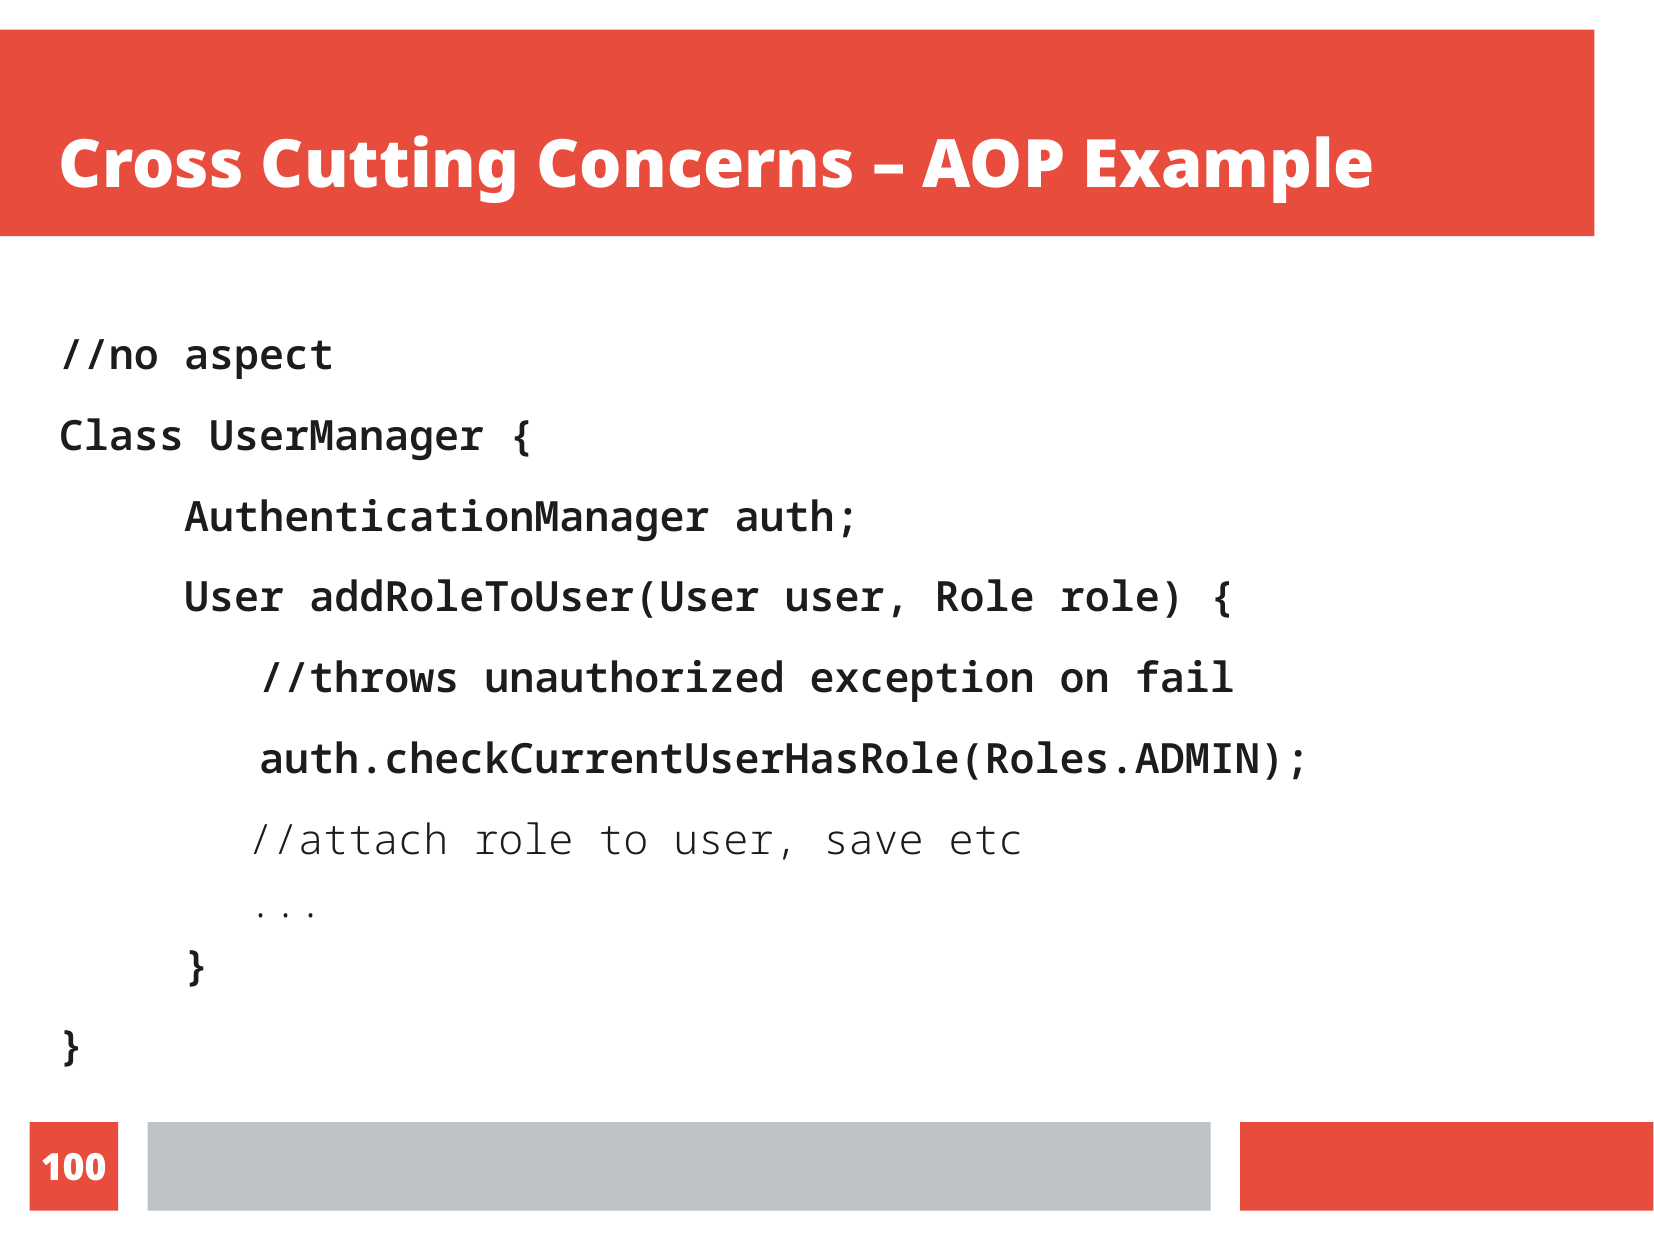

# Cross Cutting Concerns – AOP Example
//no aspect
Class UserManager {
 AuthenticationManager auth;
 User addRoleToUser(User user, Role role) {
 //throws unauthorized exception on fail
 auth.checkCurrentUserHasRole(Roles.ADMIN);
//attach role to user, save etc
...
 }
}
100